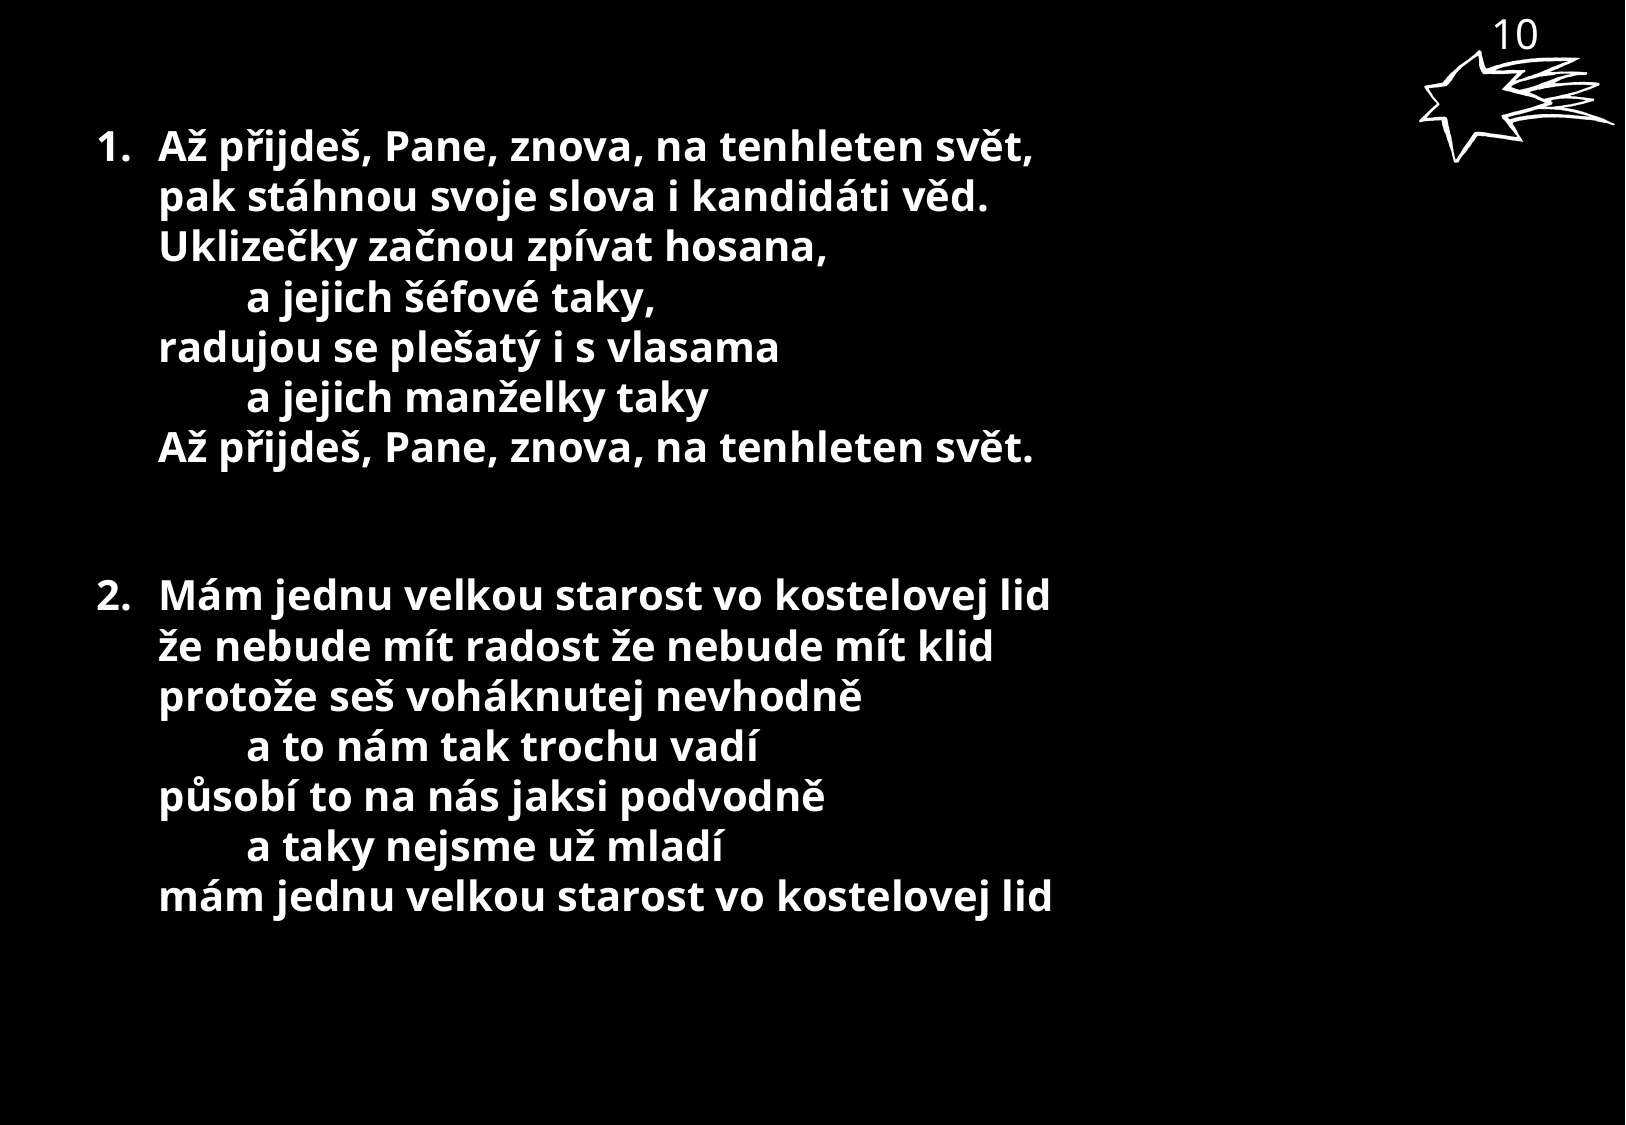

10
# Až přijdeš, Pane, znova, na tenhleten svět, pak stáhnou svoje slova i kandidáti věd. Uklizečky začnou zpívat hosana, a jejich šéfové taky, radujou se plešatý i s vlasama a jejich manželky taky Až přijdeš, Pane, znova, na tenhleten svět.
Mám jednu velkou starost vo kostelovej lid
že nebude mít radost že nebude mít klid
protože seš voháknutej nevhodně
	a to nám tak trochu vadí
působí to na nás jaksi podvodně
	a taky nejsme už mladí
mám jednu velkou starost vo kostelovej lid